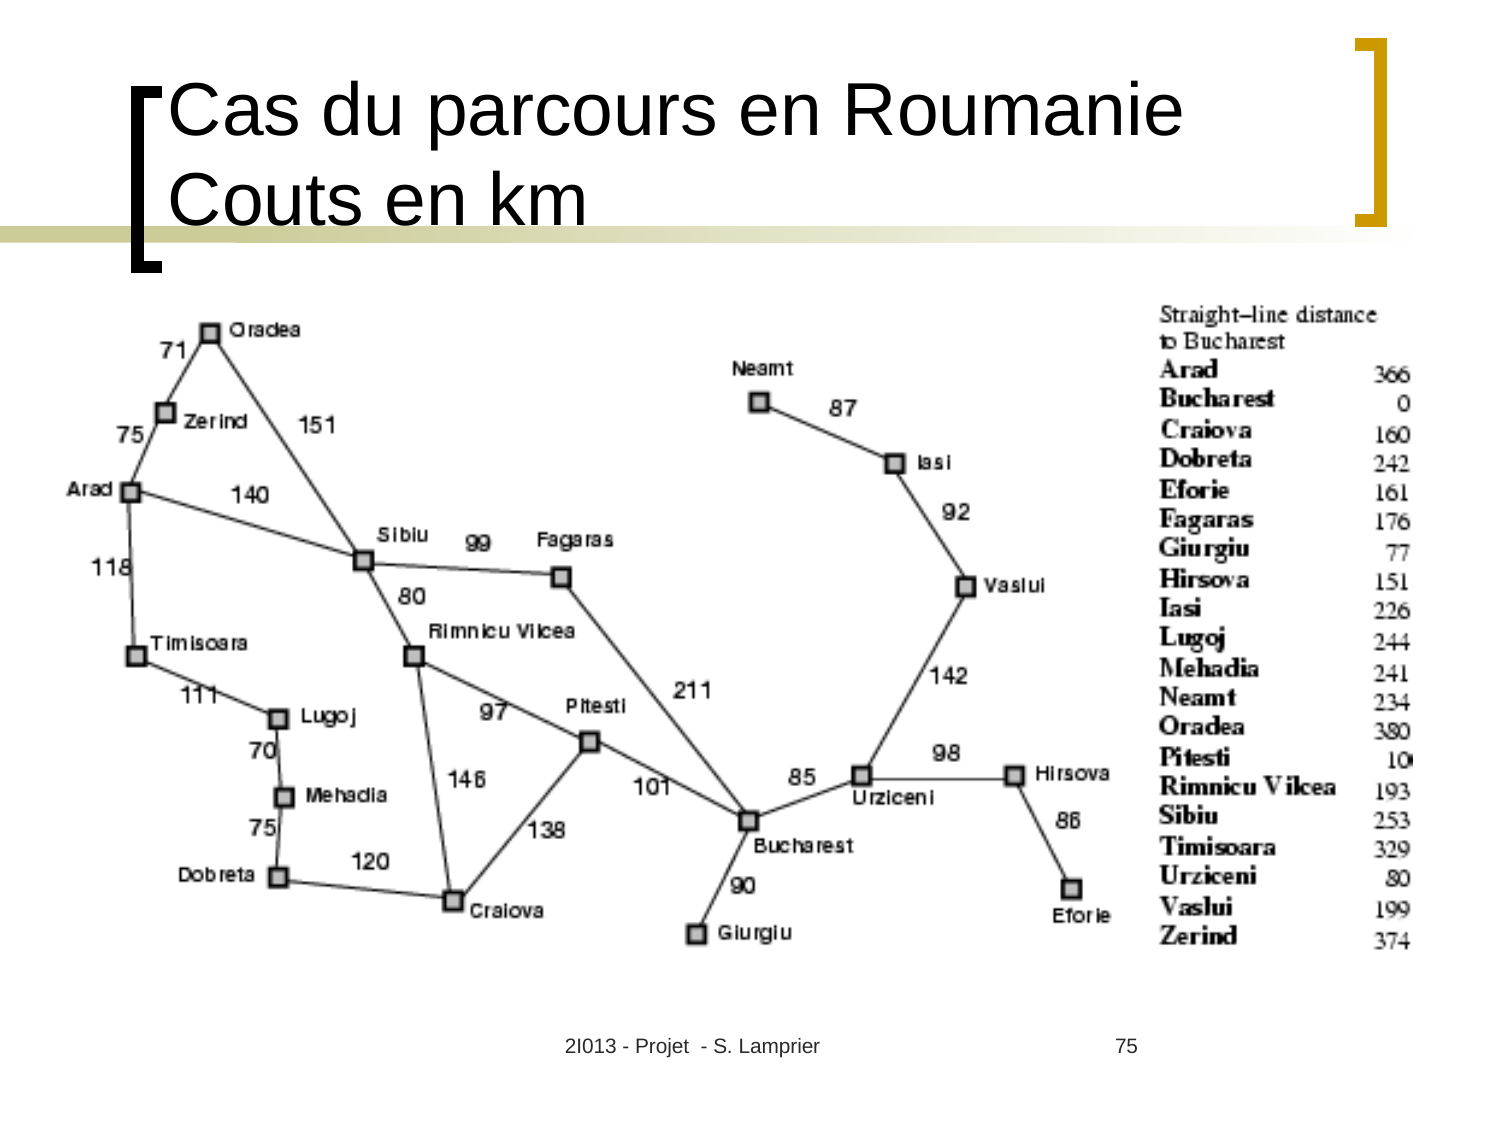

# Cas du parcours en Roumanie Couts en km
2I013 - Projet - S. Lamprier